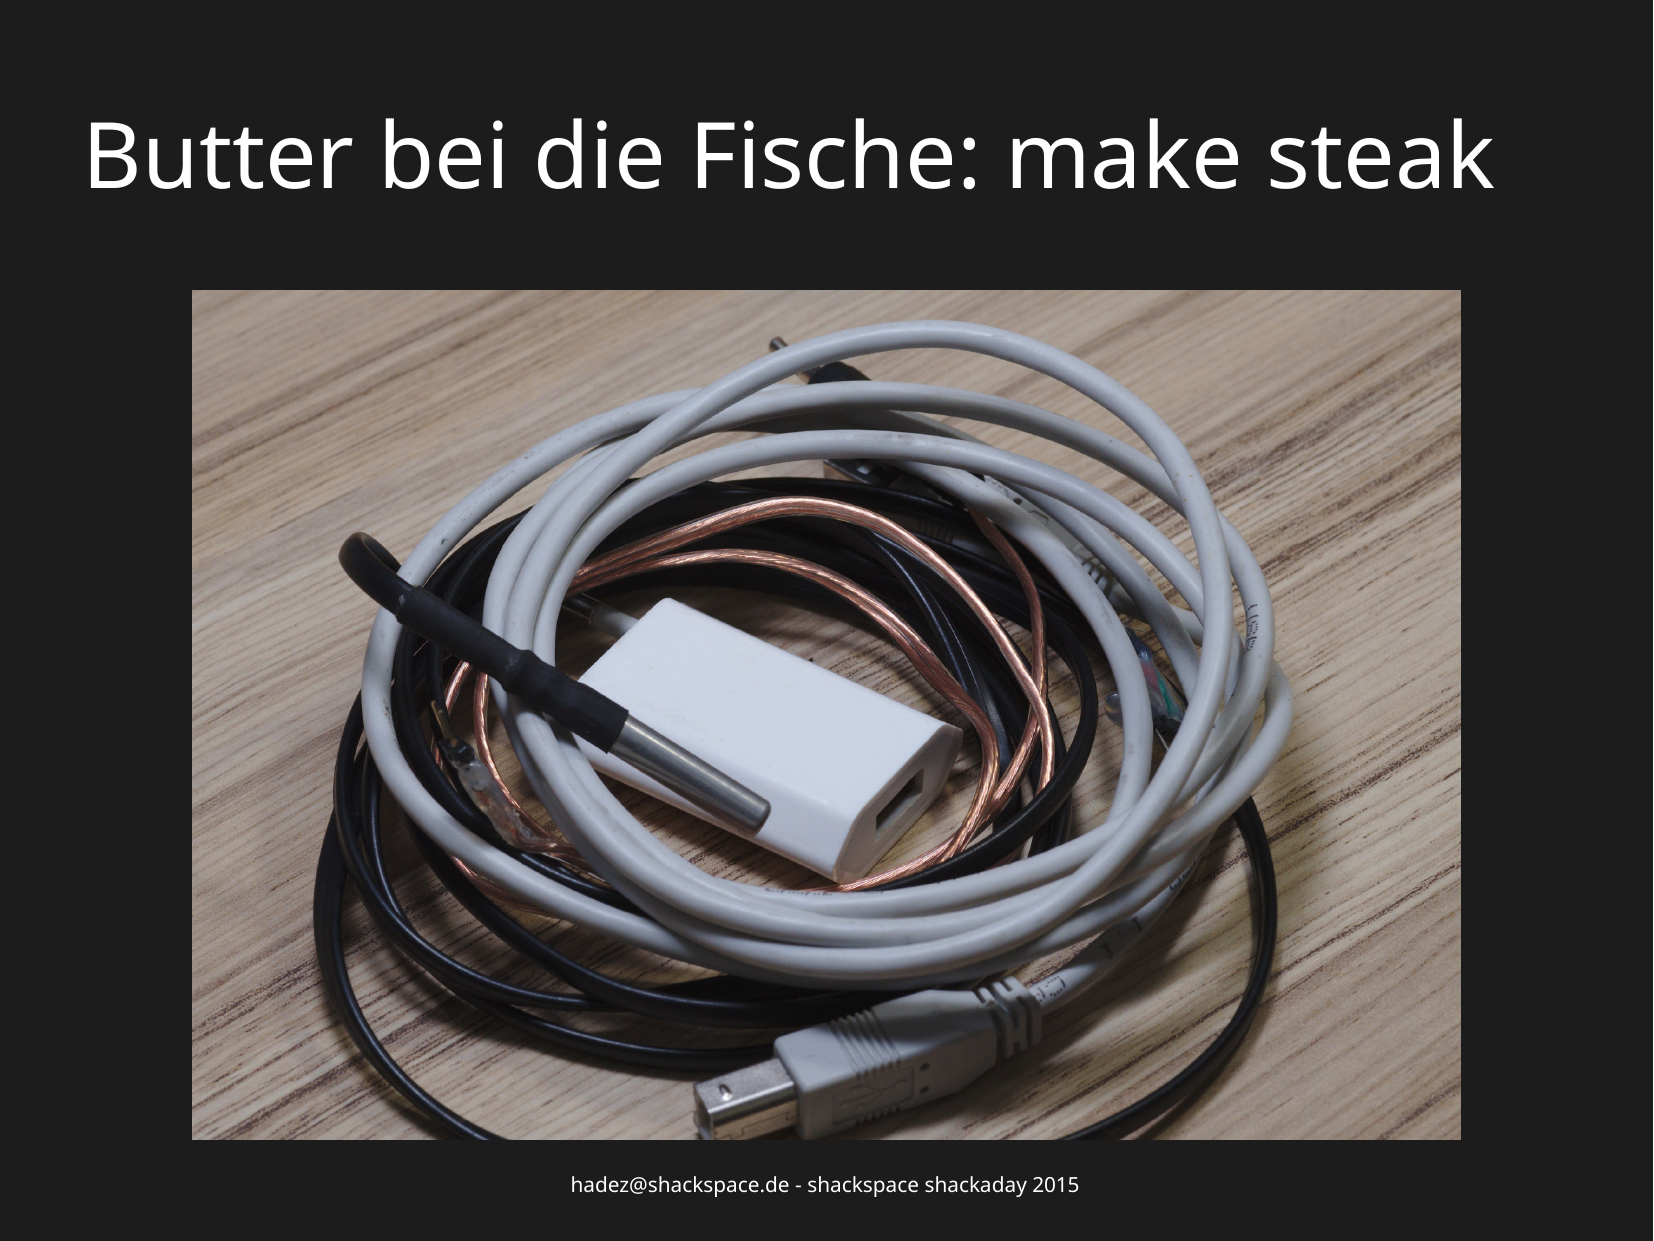

# Butter bei die Fische: make steak